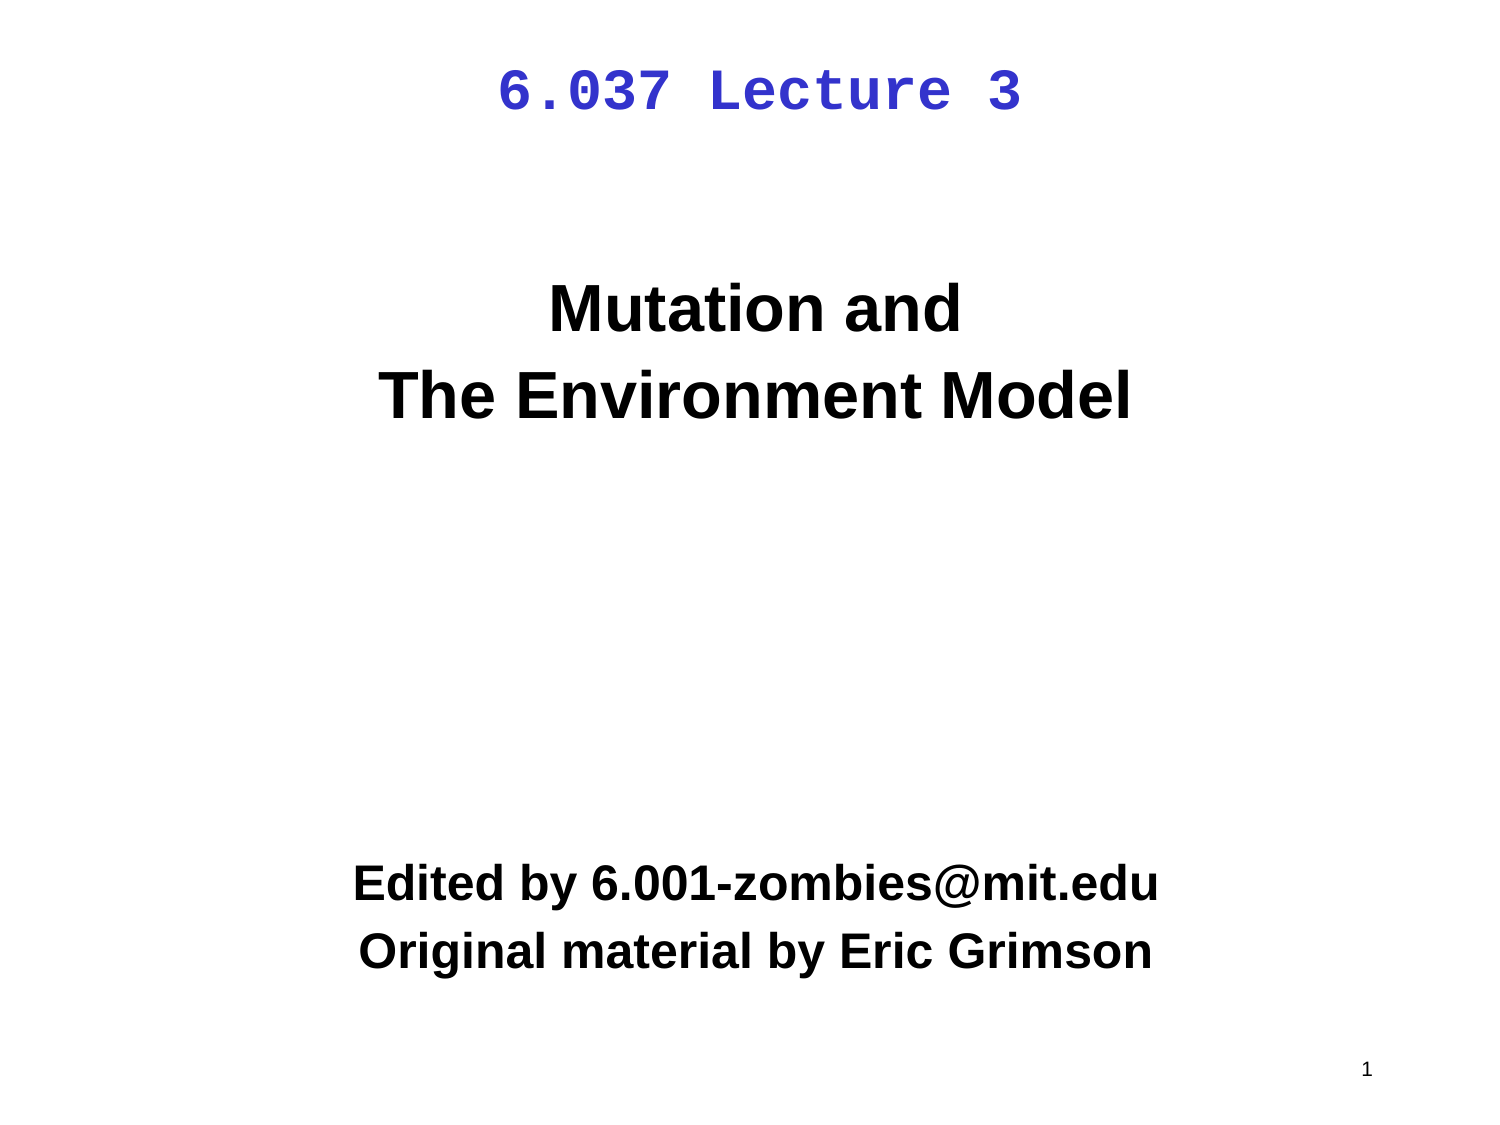

# 6.037 Lecture 3
Mutation and
The Environment Model
Edited by 6.001-zombies@mit.edu
Original material by Eric Grimson
1